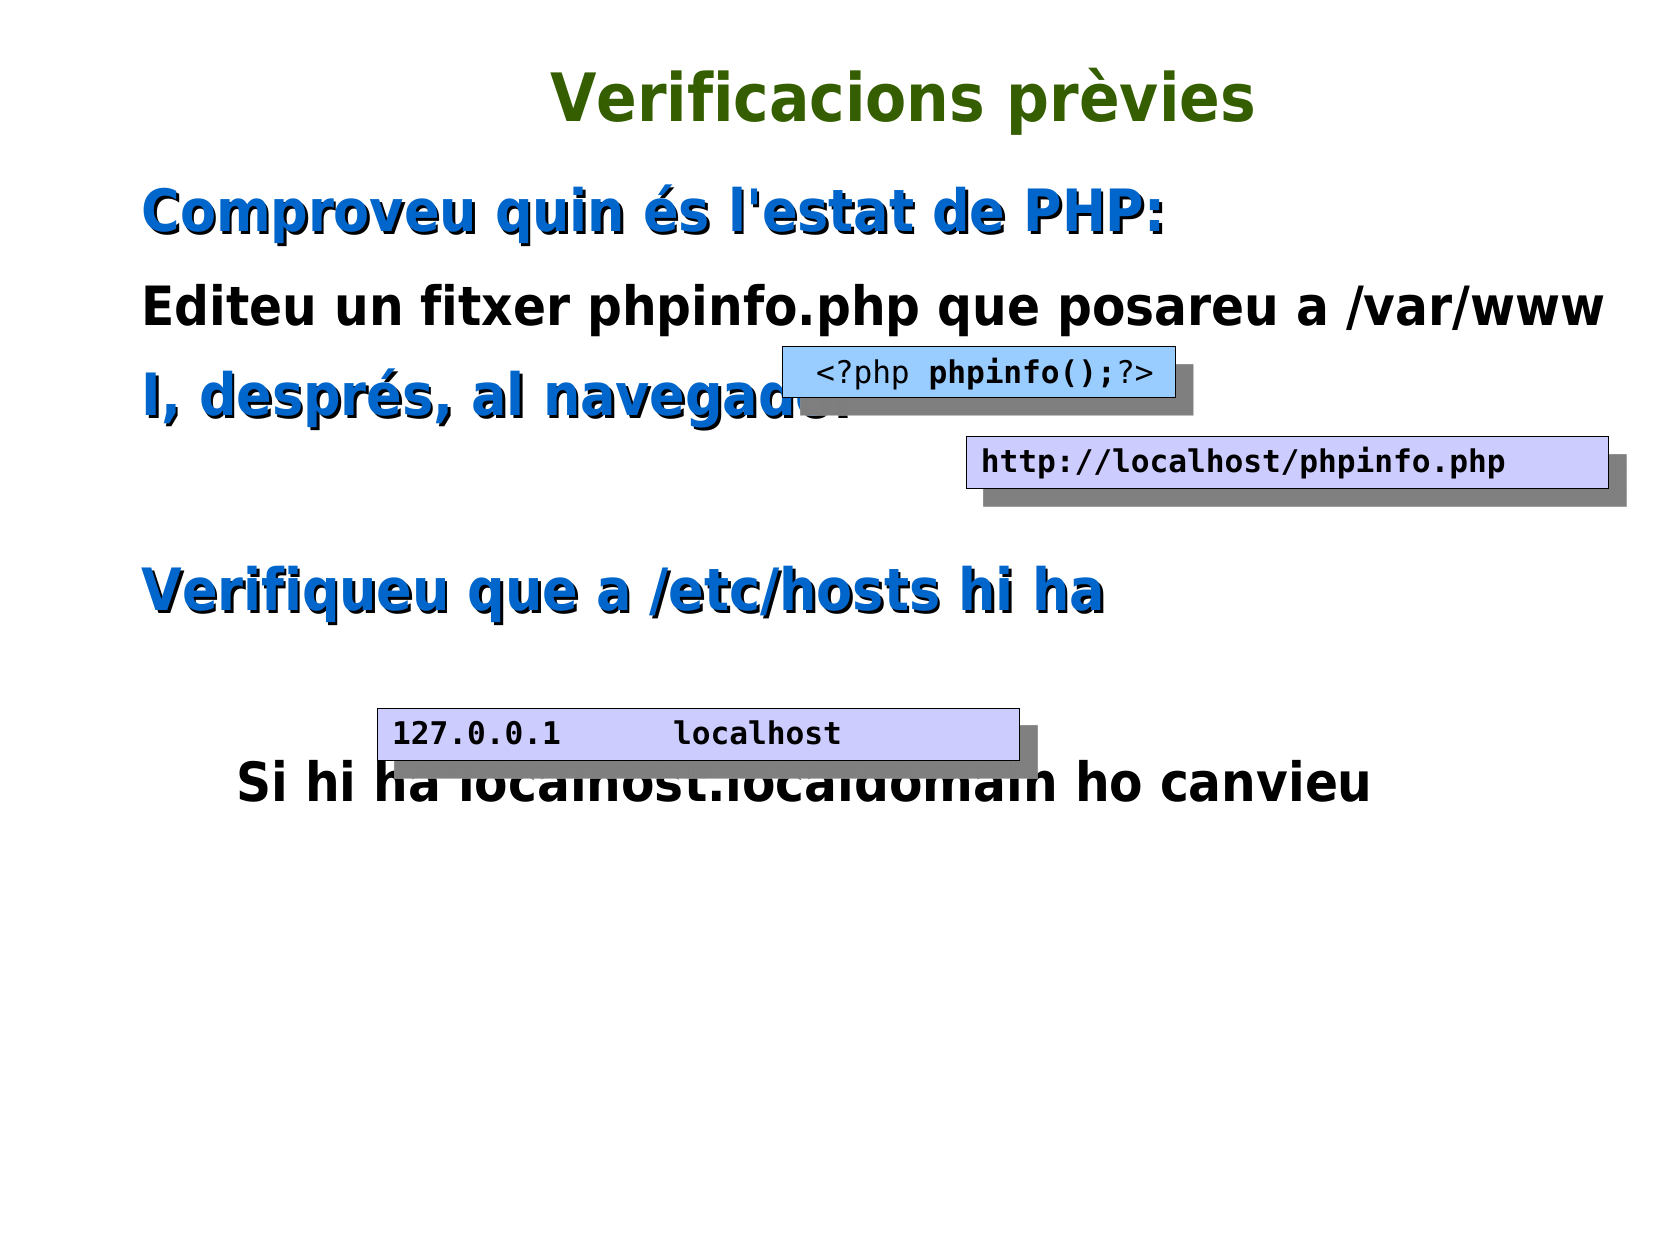

# Verificacions prèvies
Comproveu quin és l'estat de PHP:
Editeu un fitxer phpinfo.php que posareu a /var/www
I, després, al navegador
Verifiqueu que a /etc/hosts hi ha
Si hi ha localhost.localdomain ho canvieu
 <?php phpinfo();?>
http://localhost/phpinfo.php
127.0.0.1 localhost